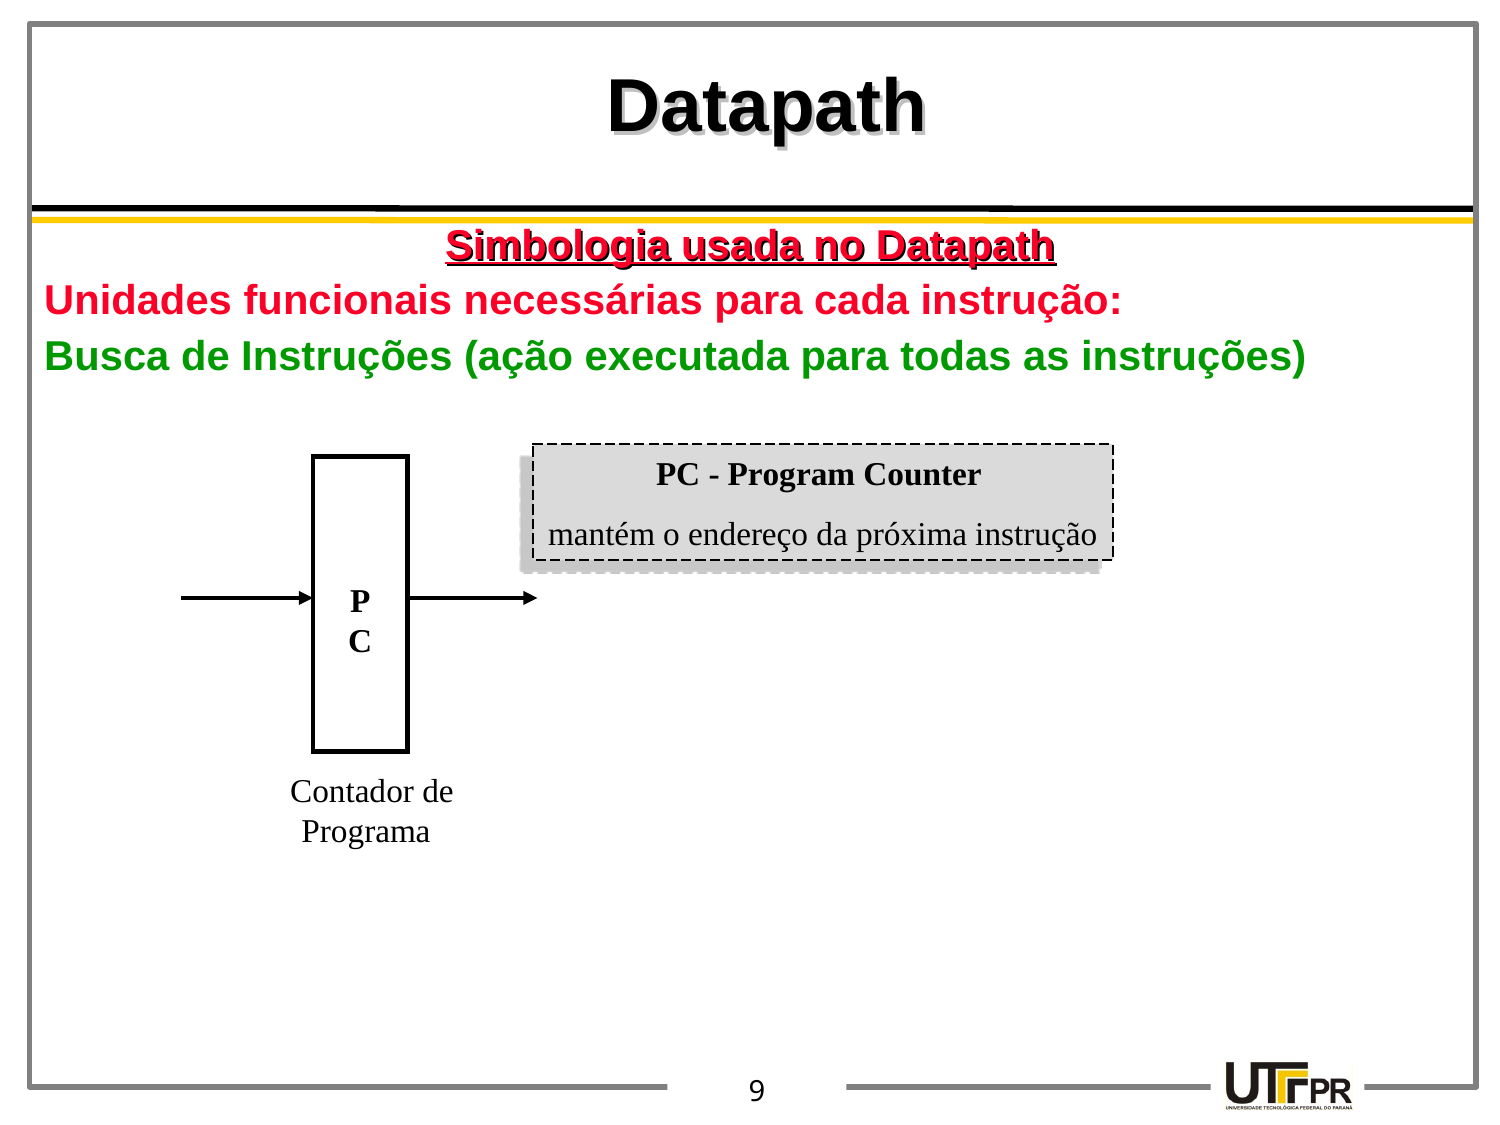

Datapath
# Simbologia usada no Datapath
Unidades funcionais necessárias para cada instrução:
Busca de Instruções (ação executada para todas as instruções)
PC - Program Counter
mantém o endereço da próxima instrução
PC
Contador de Programa